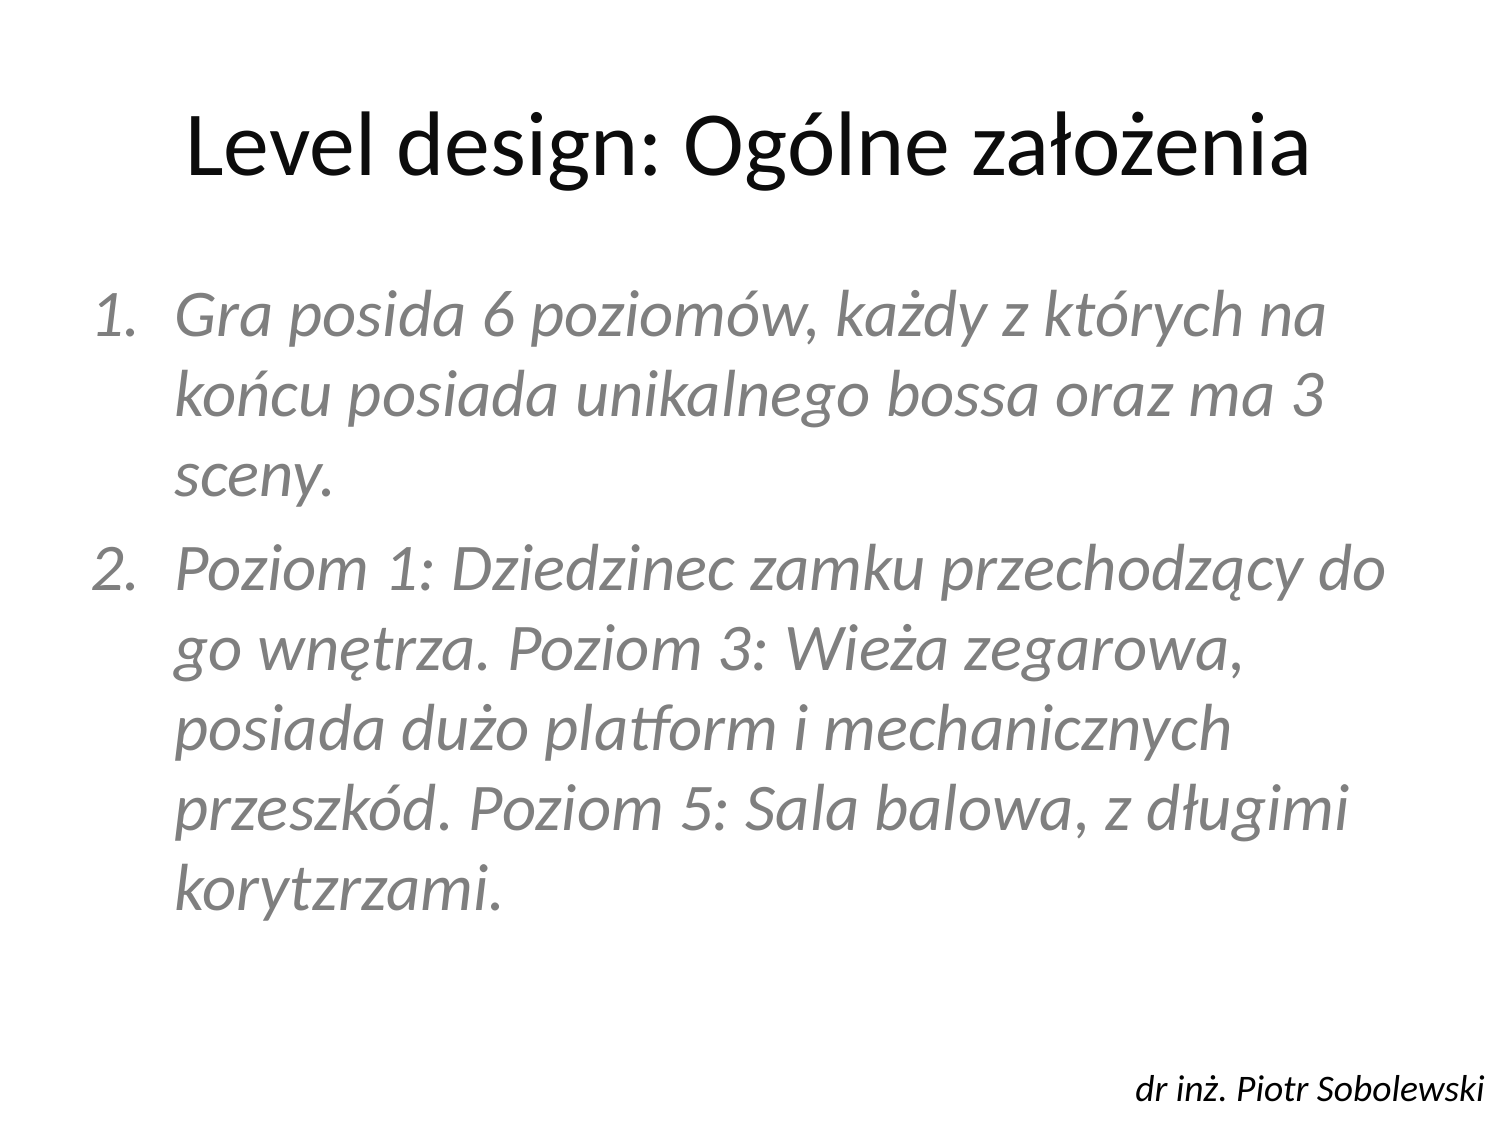

# Level design: Ogólne założenia
Gra posida 6 poziomów, każdy z których na końcu posiada unikalnego bossa oraz ma 3 sceny.
Poziom 1: Dziedzinec zamku przechodzący do go wnętrza. Poziom 3: Wieża zegarowa, posiada dużo platform i mechanicznych przeszkód. Poziom 5: Sala balowa, z długimi korytzrzami.
dr inż. Piotr Sobolewski